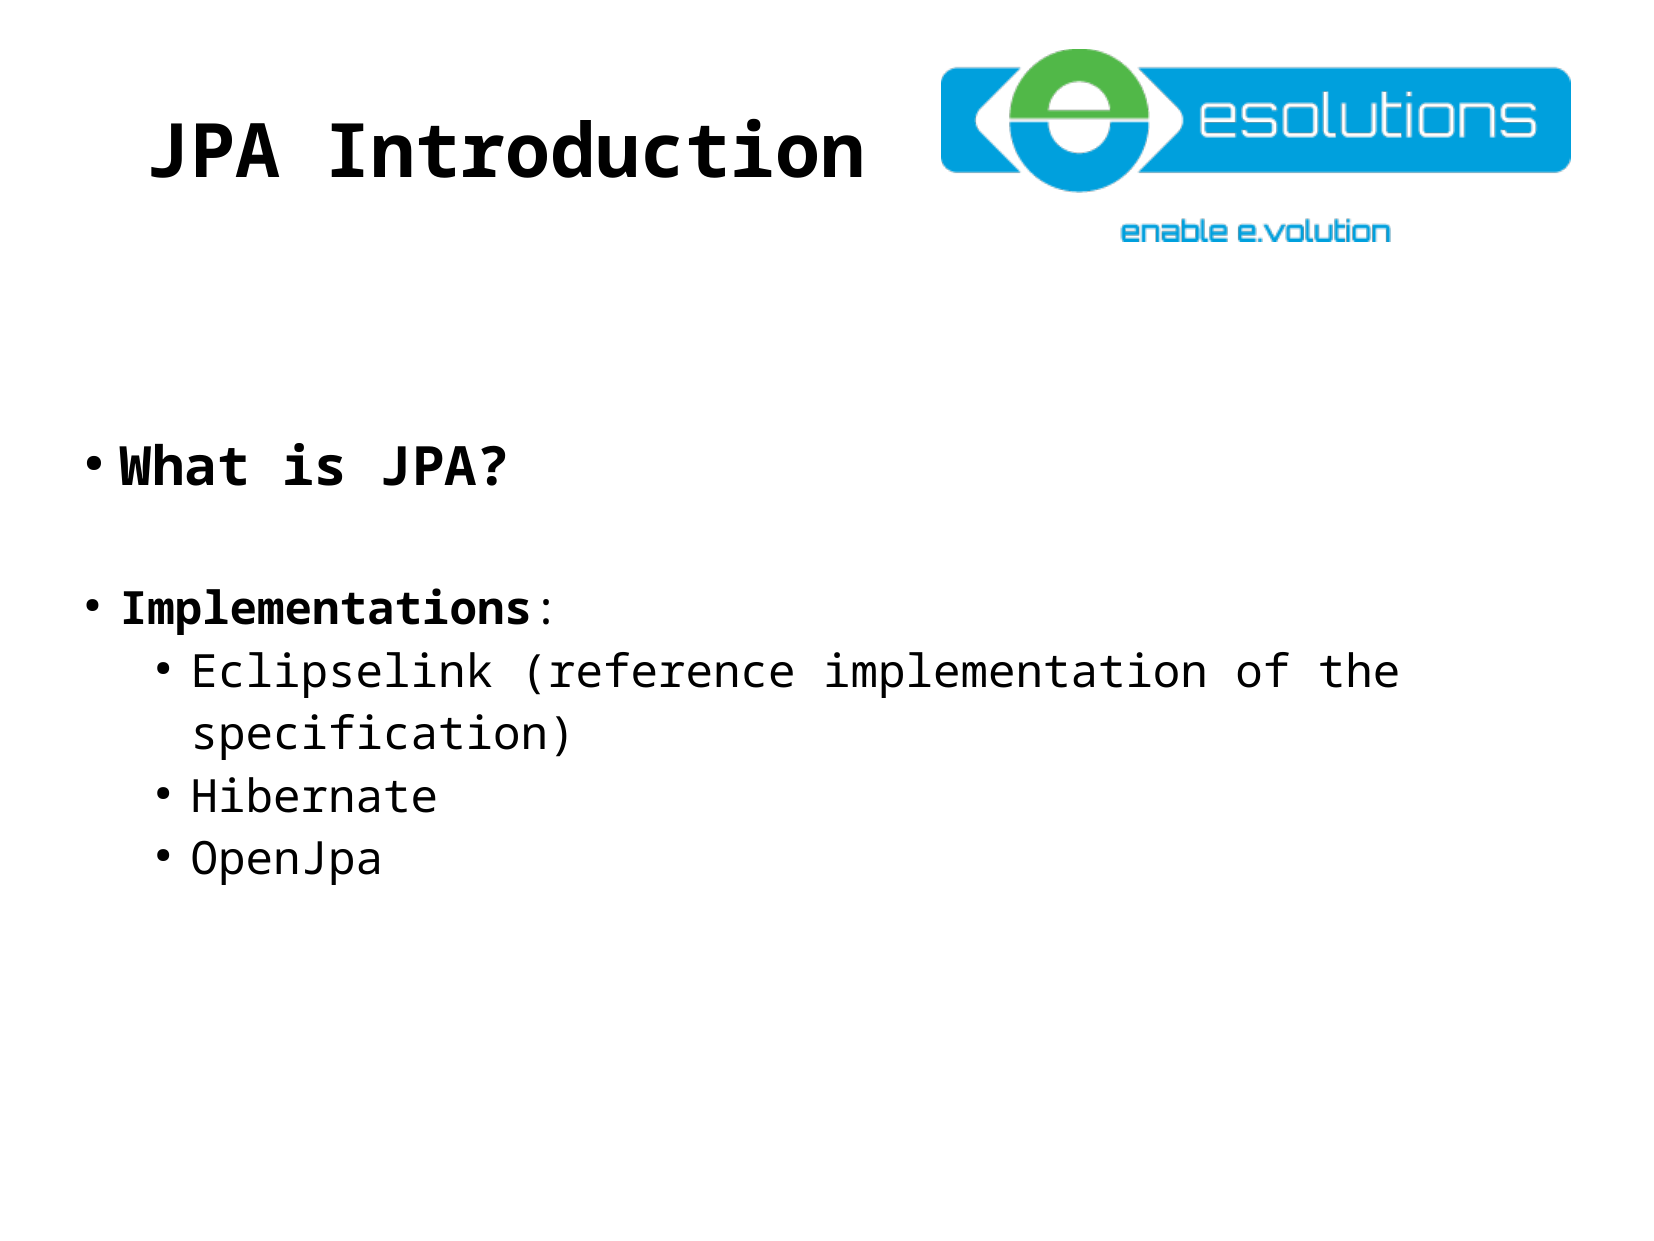

#
JPA Introduction
What is JPA?
Implementations:
Eclipselink (reference implementation of the specification)
Hibernate
OpenJpa